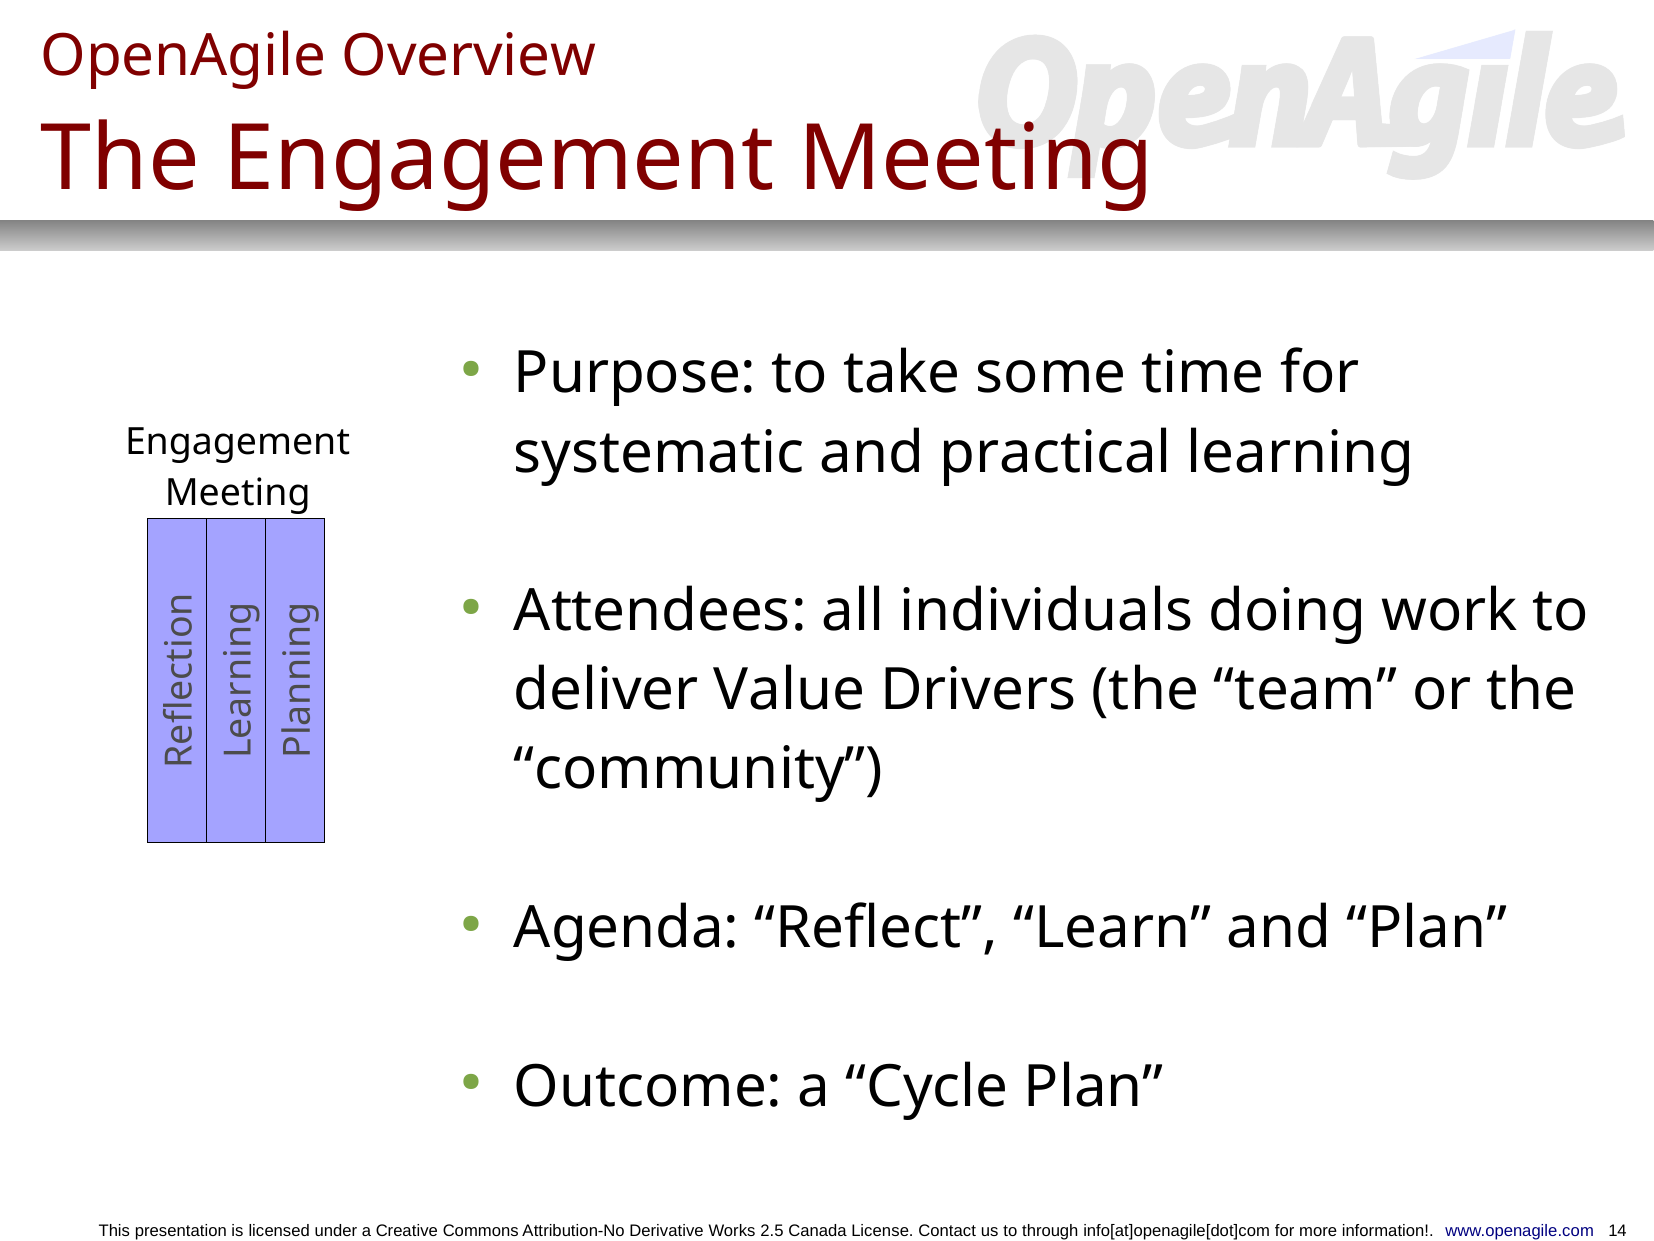

# OpenAgile Overview The Engagement Meeting
Purpose: to take some time for systematic and practical learning
Attendees: all individuals doing work to deliver Value Drivers (the “team” or the “community”)
Agenda: “Reflect”, “Learn” and “Plan”
Outcome: a “Cycle Plan”
Engagement
Meeting
Reflection
Learning
Planning